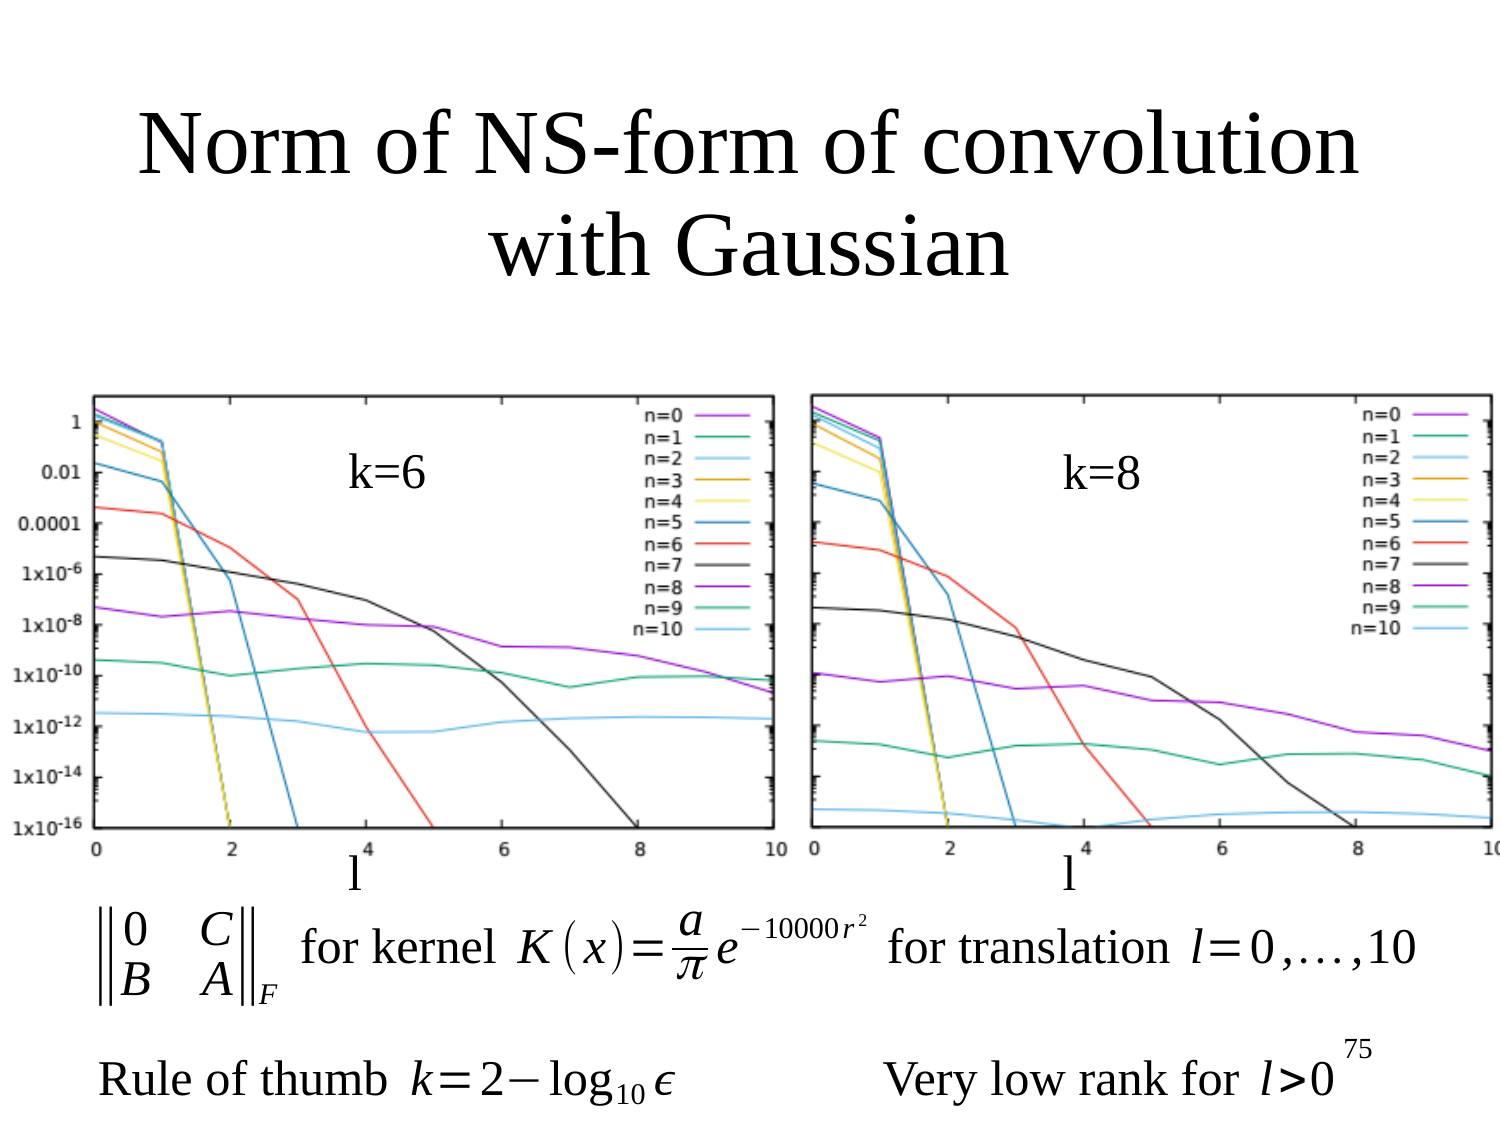

# Norm of NS-form of convolution with Gaussian
k=6
k=8
l
l
75